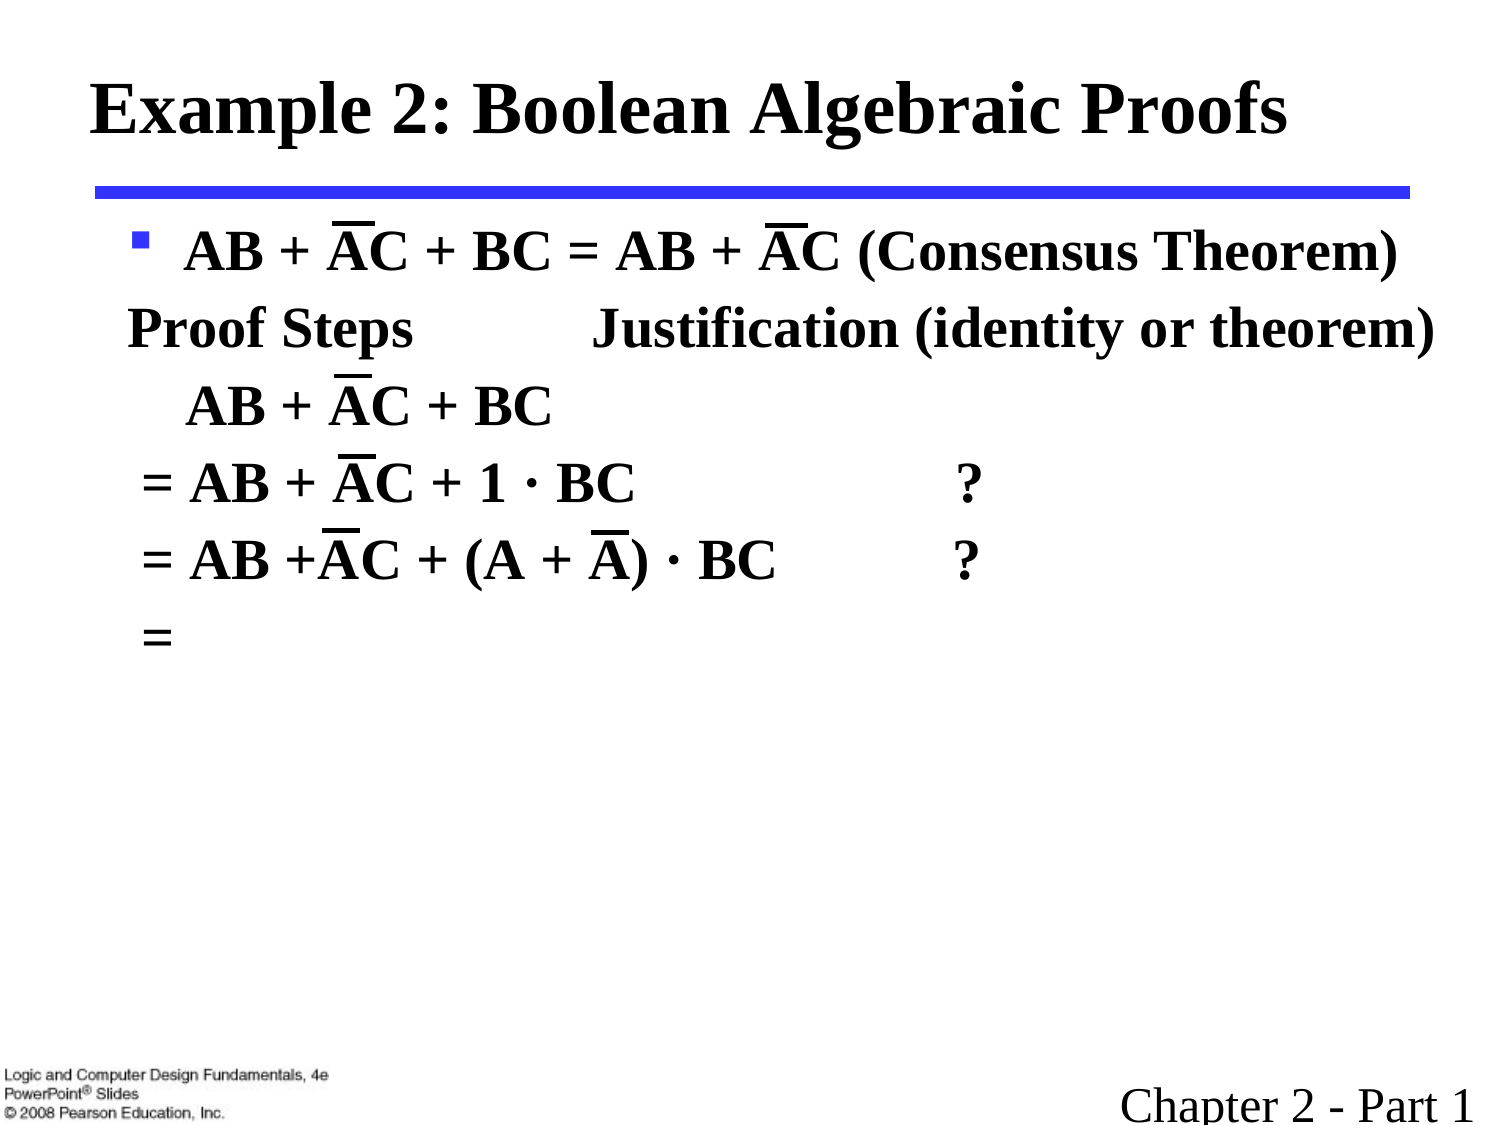

Example 2: Boolean Algebraic Proofs
# AB + AC + BC = AB + AC (Consensus Theorem)
Proof Steps		 Justification (identity or theorem)
 AB + AC + BC
 = AB + AC + 1 · BC ?
 = AB +AC + (A + A) · BC ?
 =
21